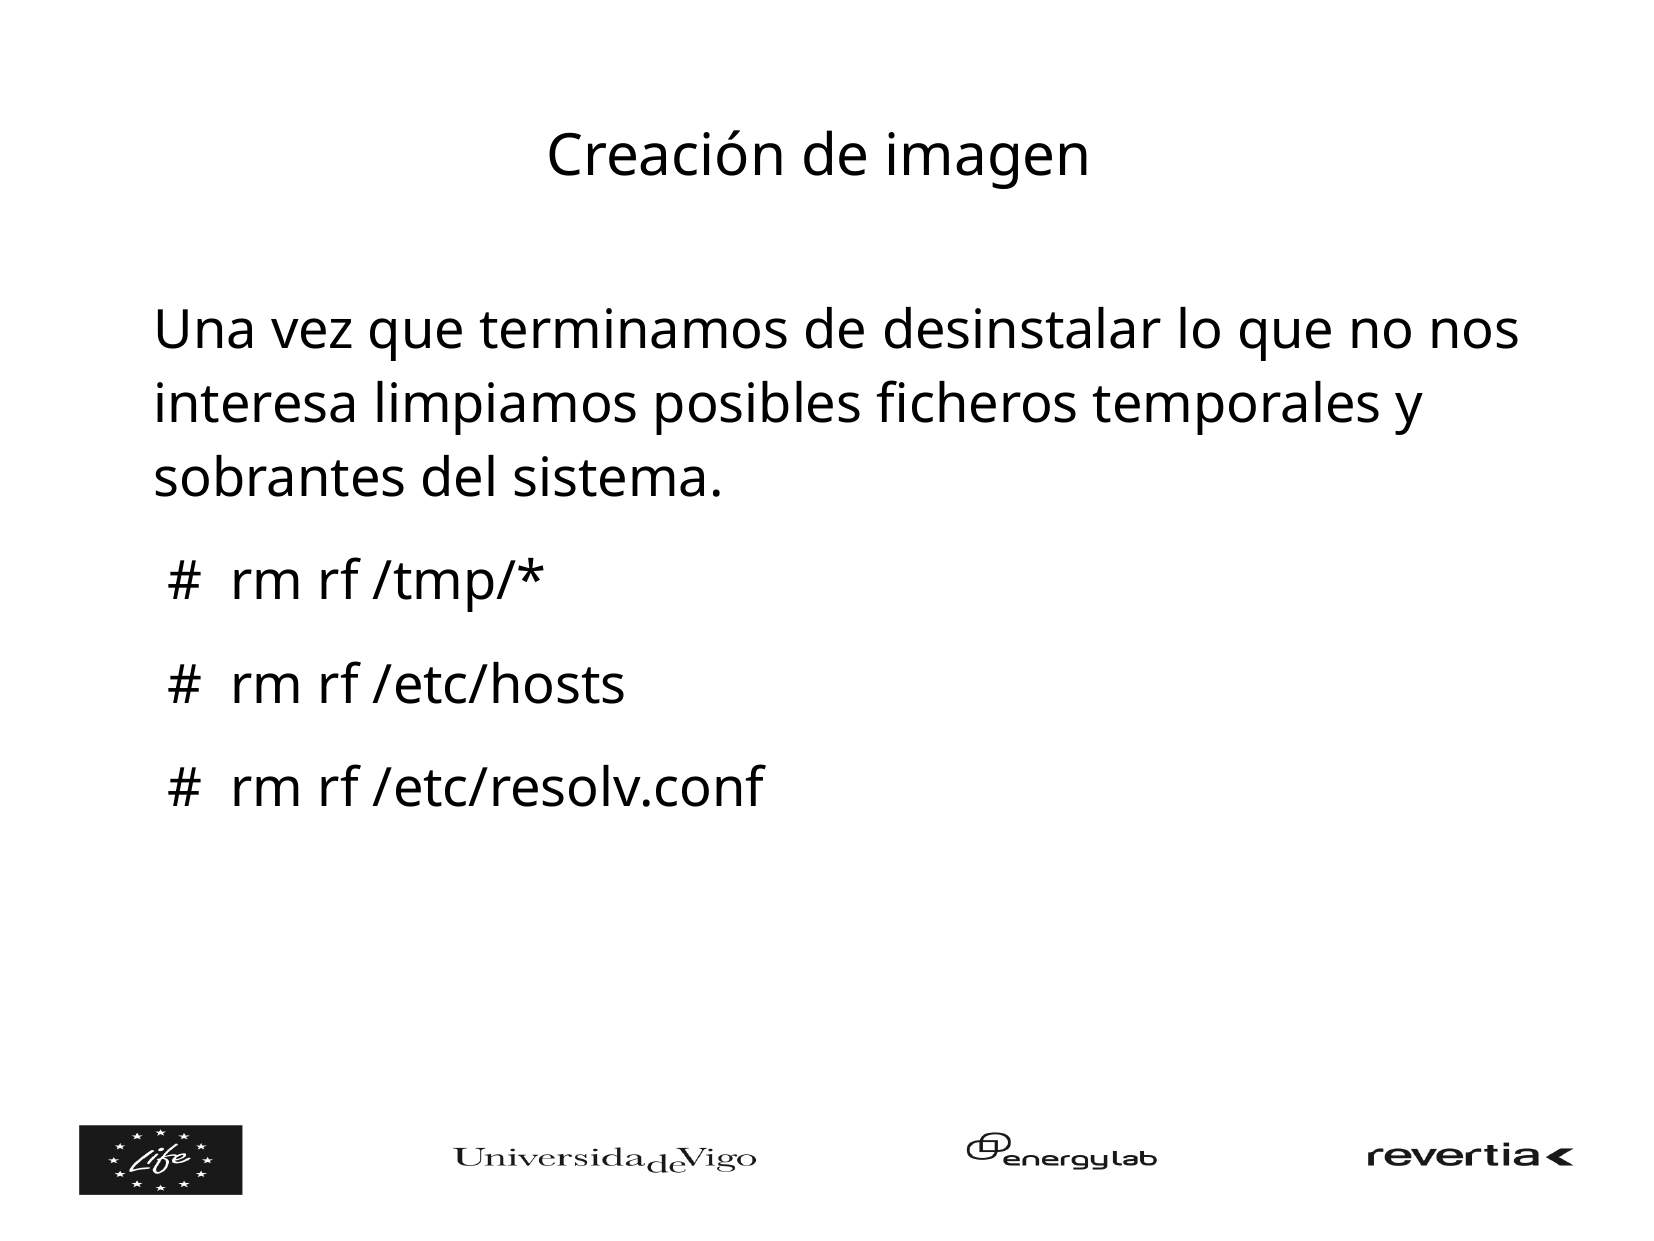

# Creación de imagen
Una vez que terminamos de desinstalar lo que no nos interesa limpiamos posibles ficheros temporales y sobrantes del sistema.
 # rm ­rf /tmp/*
 # rm ­rf /etc/hosts
 # rm ­rf /etc/resolv.conf